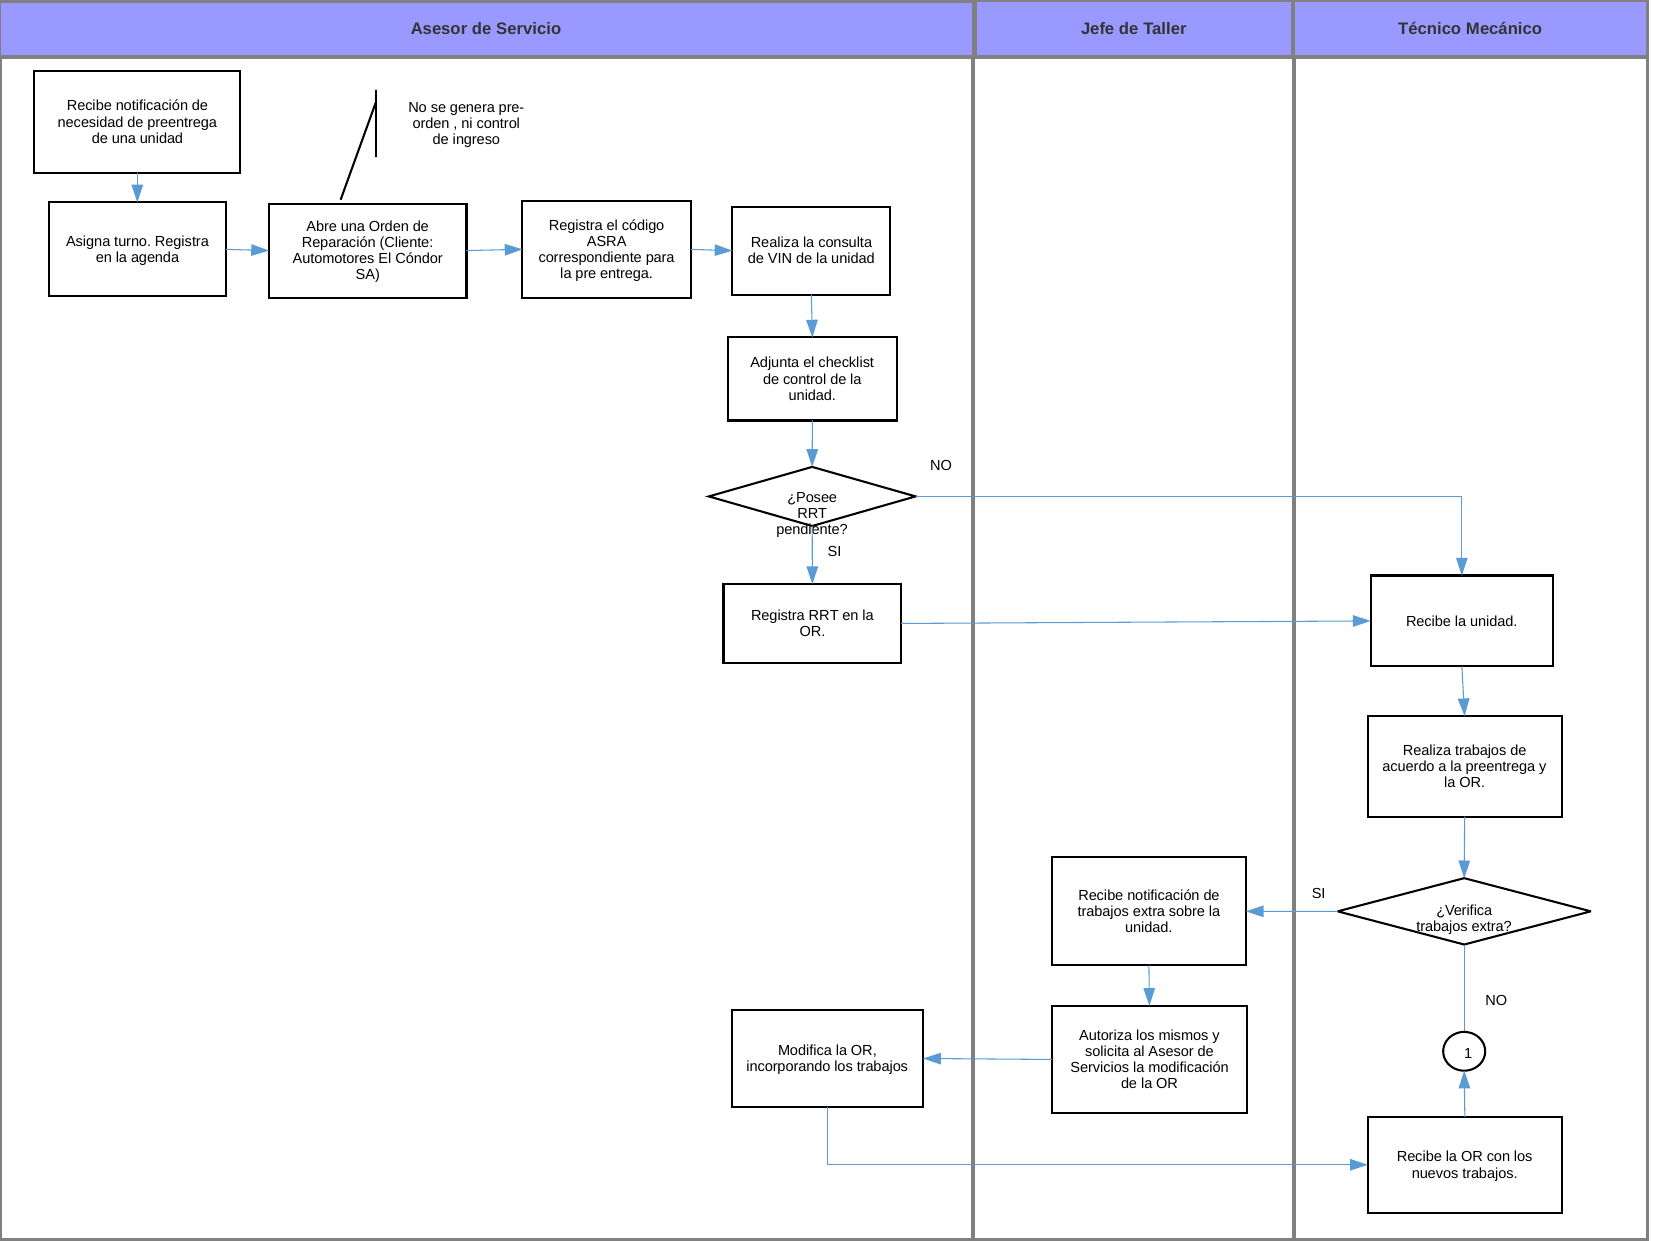

Jefe de Taller
Técnico Mecánico
Asesor de Servicio
Recibe notificación de necesidad de preentrega de una unidad
No se genera pre-orden , ni control de ingreso
Registra el código ASRA correspondiente para la pre entrega.
Asigna turno. Registra en la agenda
Abre una Orden de Reparación (Cliente: Automotores El Cóndor SA)
Realiza la consulta de VIN de la unidad
Adjunta el checklist de control de la unidad.
NO
¿Posee RRT pendiente?
SI
Recibe la unidad.
Registra RRT en la OR.
Realiza trabajos de acuerdo a la preentrega y la OR.
Recibe notificación de trabajos extra sobre la unidad.
SI
¿Verifica trabajos extra?
NO
Autoriza los mismos y solicita al Asesor de Servicios la modificación de la OR
Modifica la OR, incorporando los trabajos
1
Recibe la OR con los nuevos trabajos.